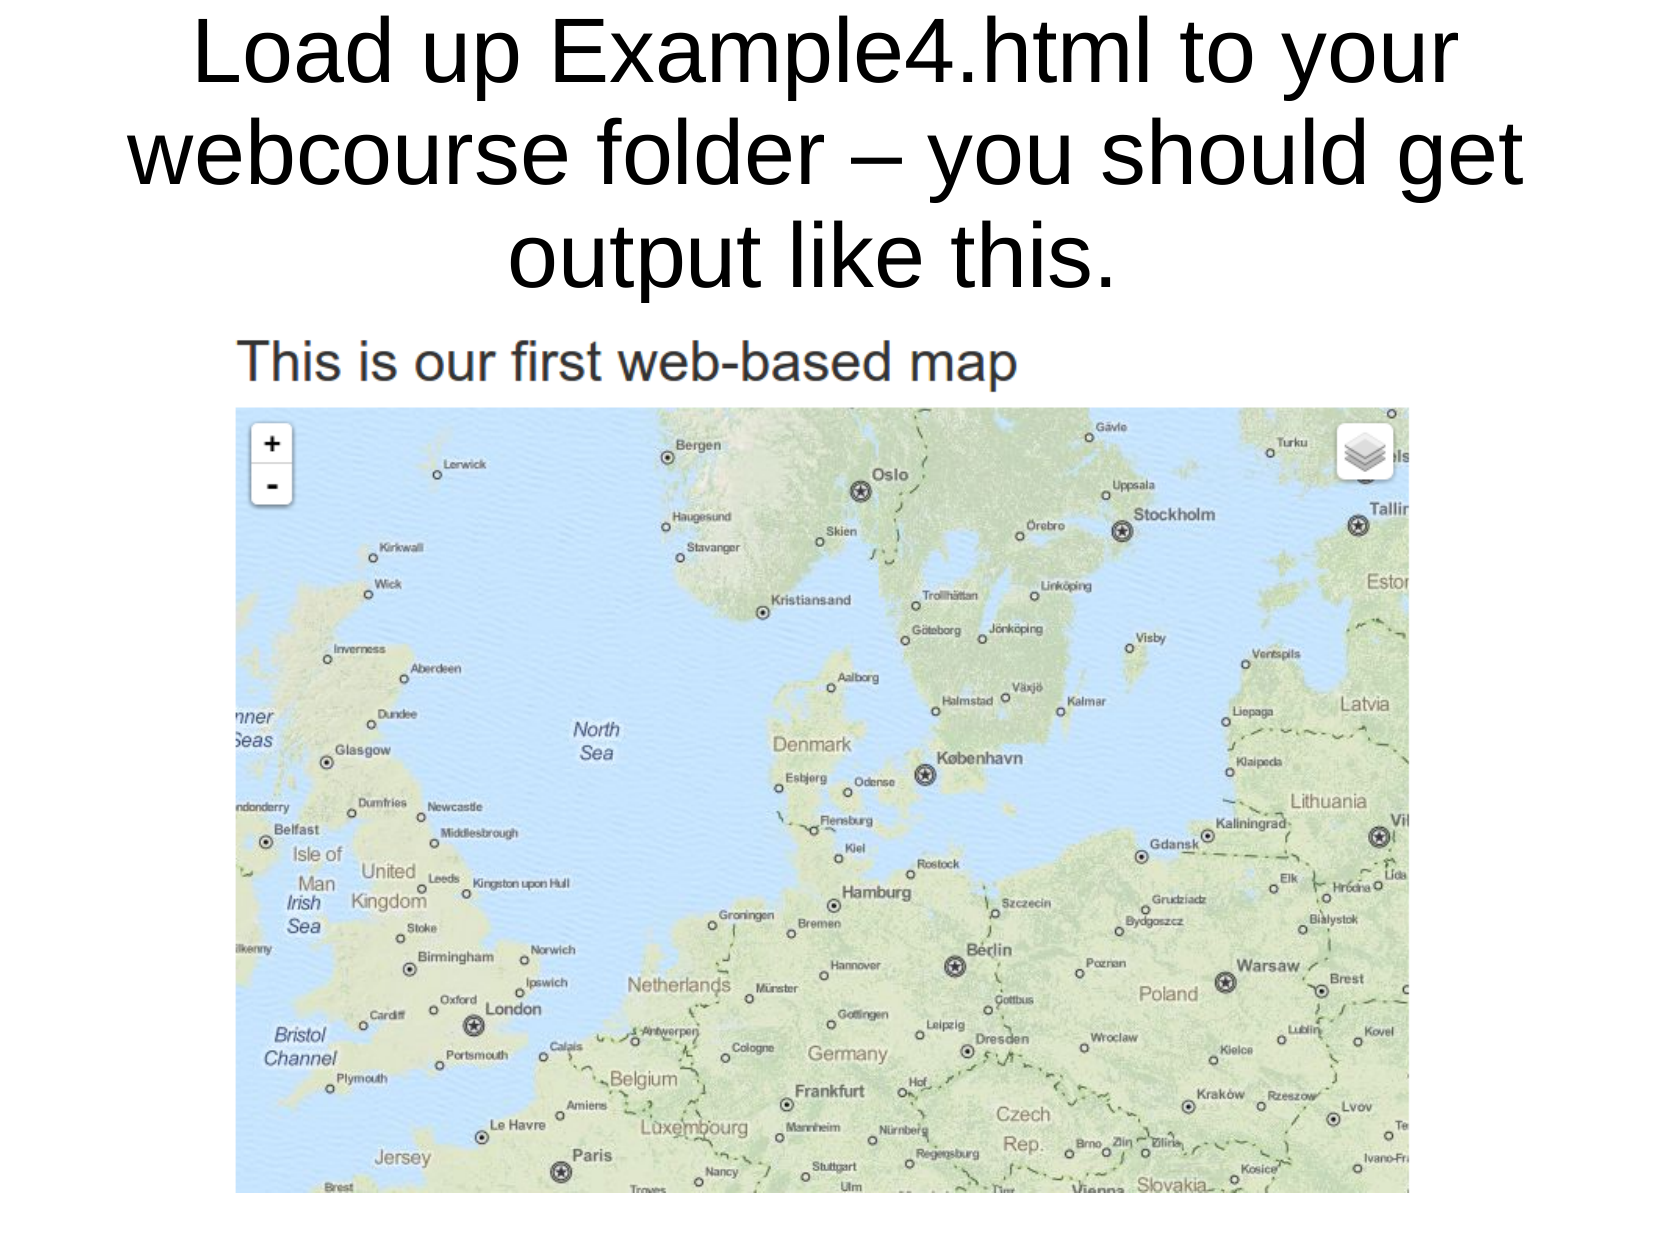

# Load up Example4.html to your webcourse folder – you should get output like this.